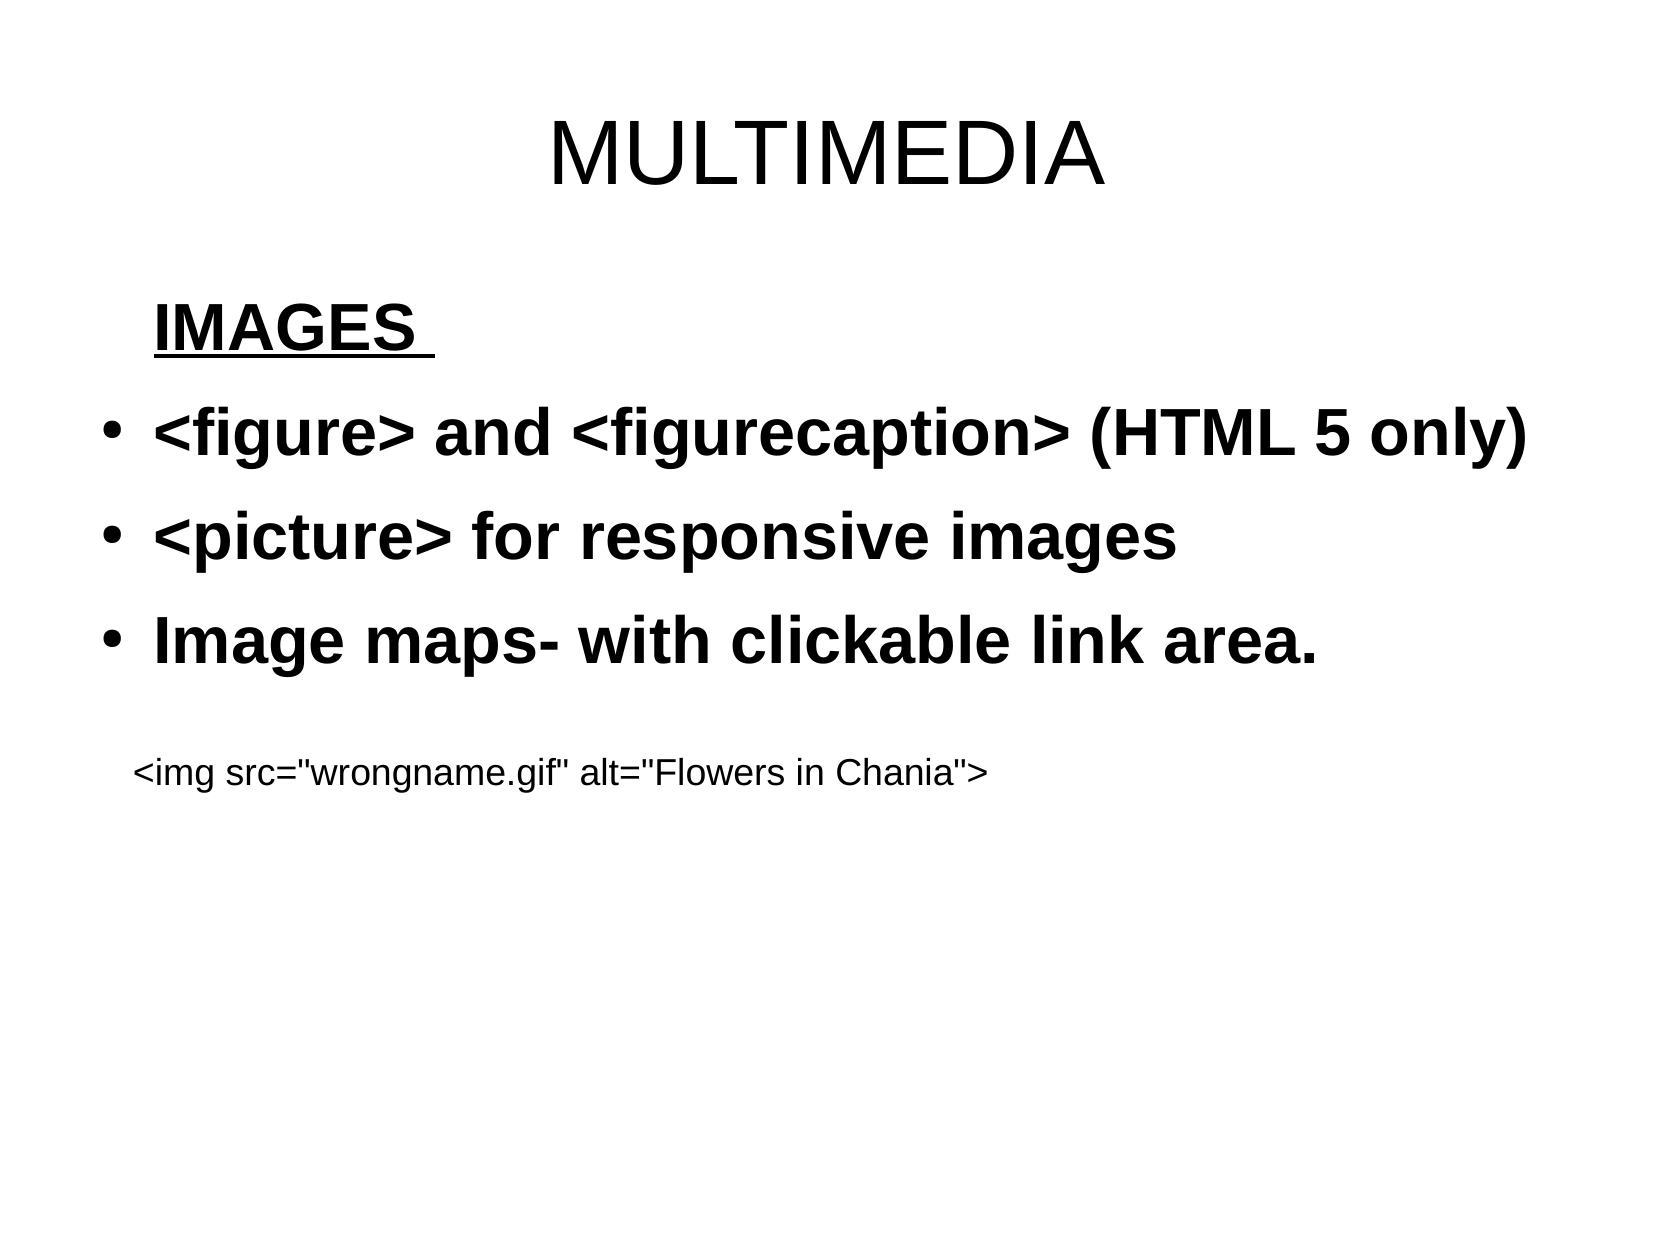

# MULTIMEDIA
IMAGES
<figure> and <figurecaption> (HTML 5 only)
<picture> for responsive images
Image maps- with clickable link area.
<img src="wrongname.gif" alt="Flowers in Chania">